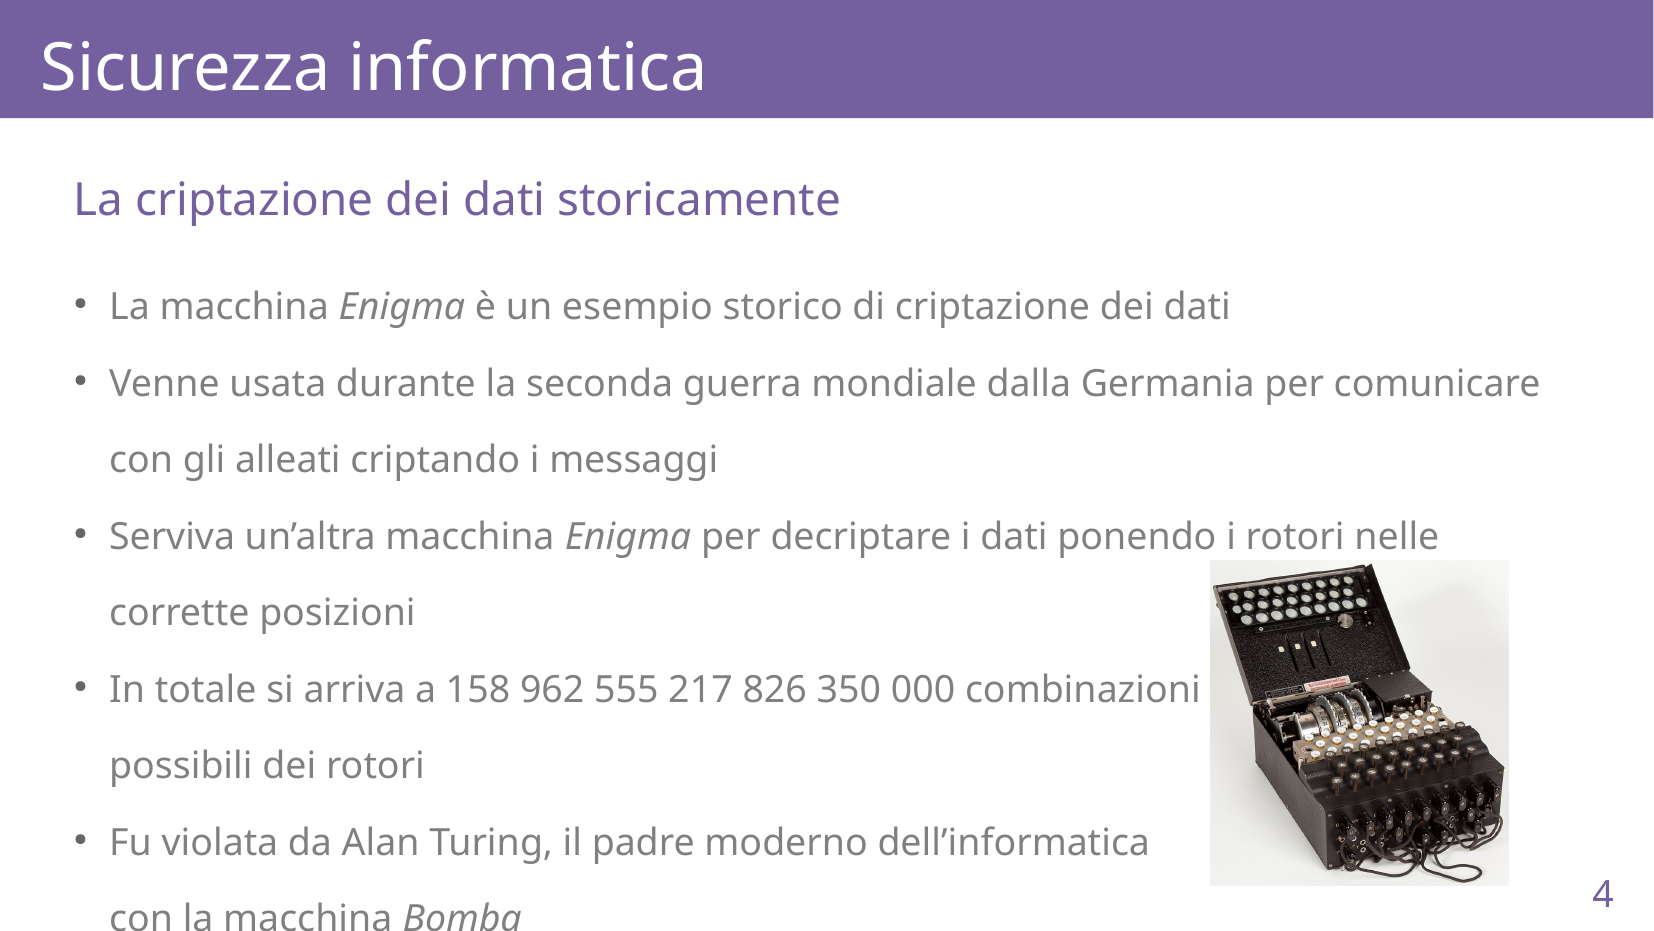

Sicurezza informatica
La criptazione dei dati storicamente
La macchina Enigma è un esempio storico di criptazione dei dati
Venne usata durante la seconda guerra mondiale dalla Germania per comunicare
con gli alleati criptando i messaggi
Serviva un’altra macchina Enigma per decriptare i dati ponendo i rotori nelle
corrette posizioni
In totale si arriva a 158 962 555 217 826 350 000 combinazioni
possibili dei rotori
Fu violata da Alan Turing, il padre moderno dell’informatica
con la macchina Bomba